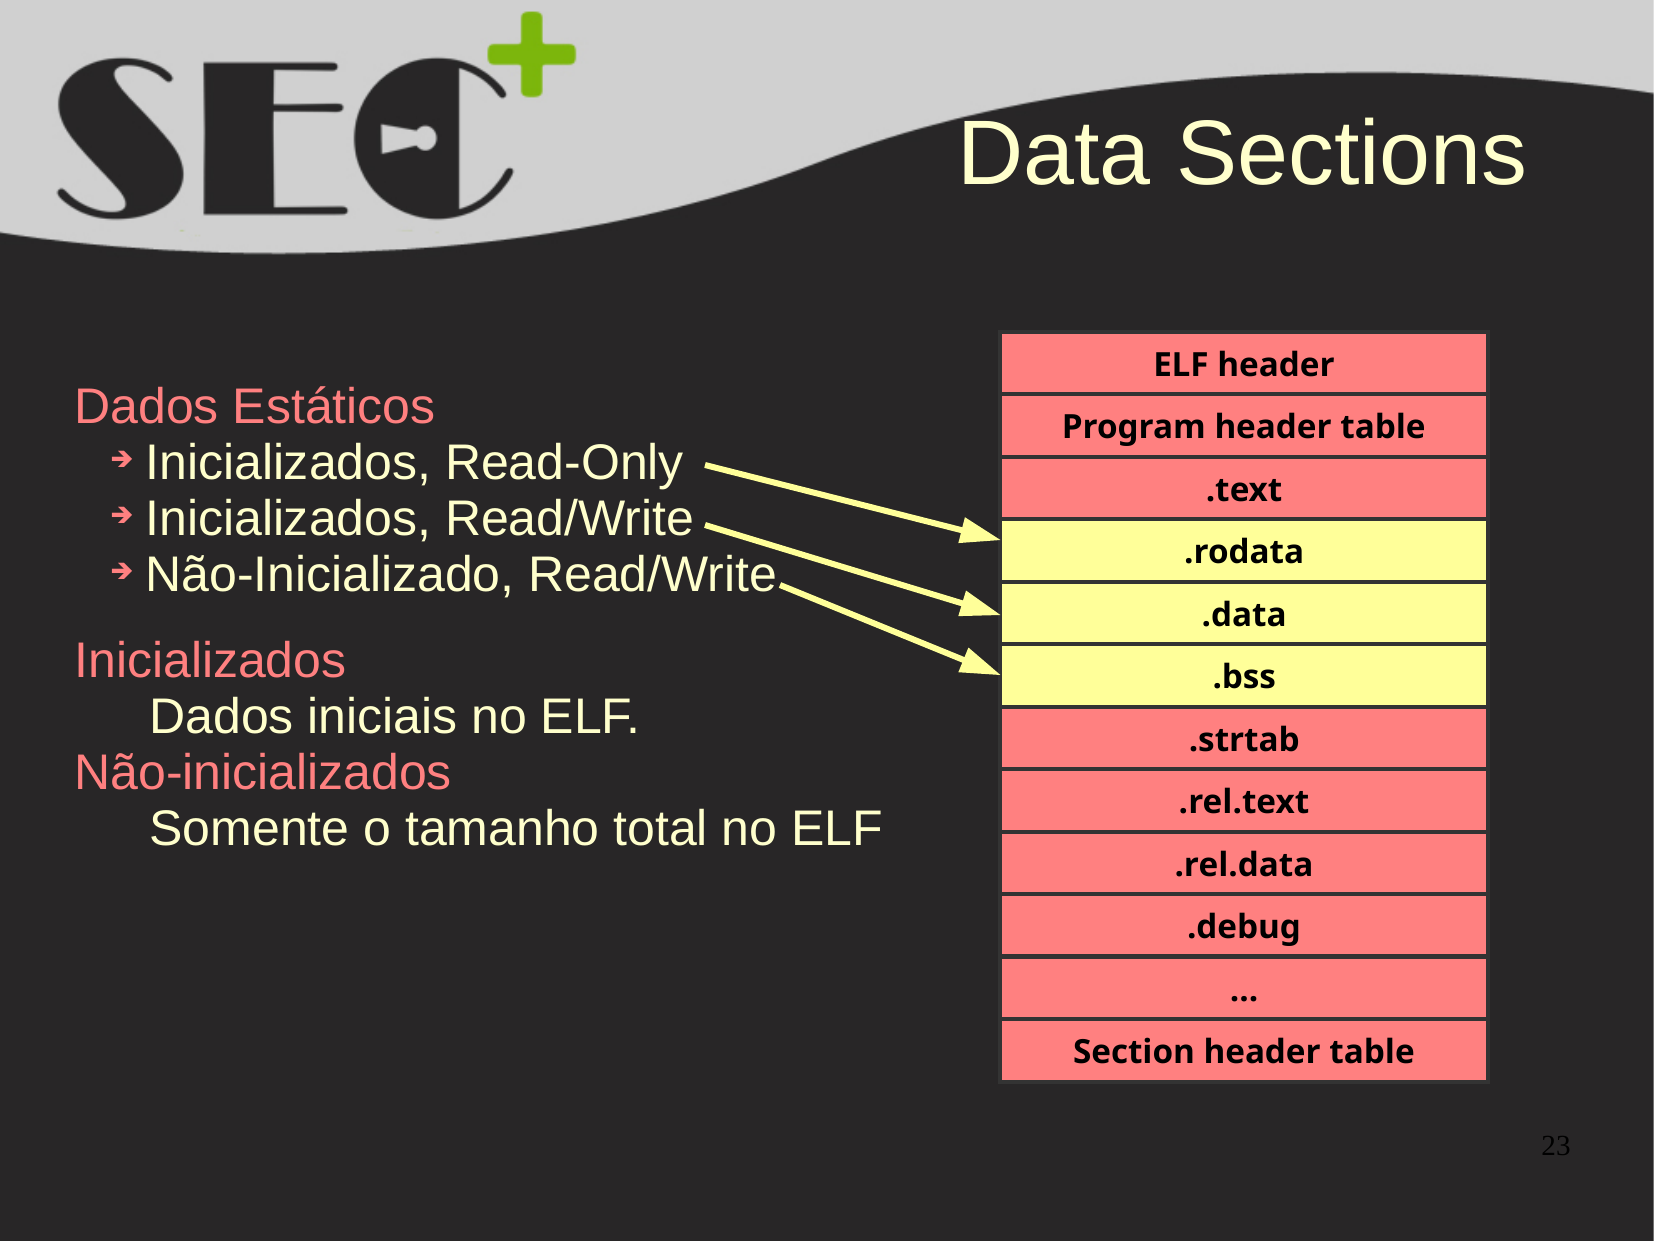

# Data Sections
ELF header
Dados Estáticos
Inicializados, Read-Only
Inicializados, Read/Write
Não-Inicializado, Read/Write
Program header table
.text
.rodata
.data
Inicializados
	Dados iniciais no ELF.
Não-inicializados
	Somente o tamanho total no ELF
.bss
.strtab
.rel.text
.rel.data
.debug
…
Section header table
23